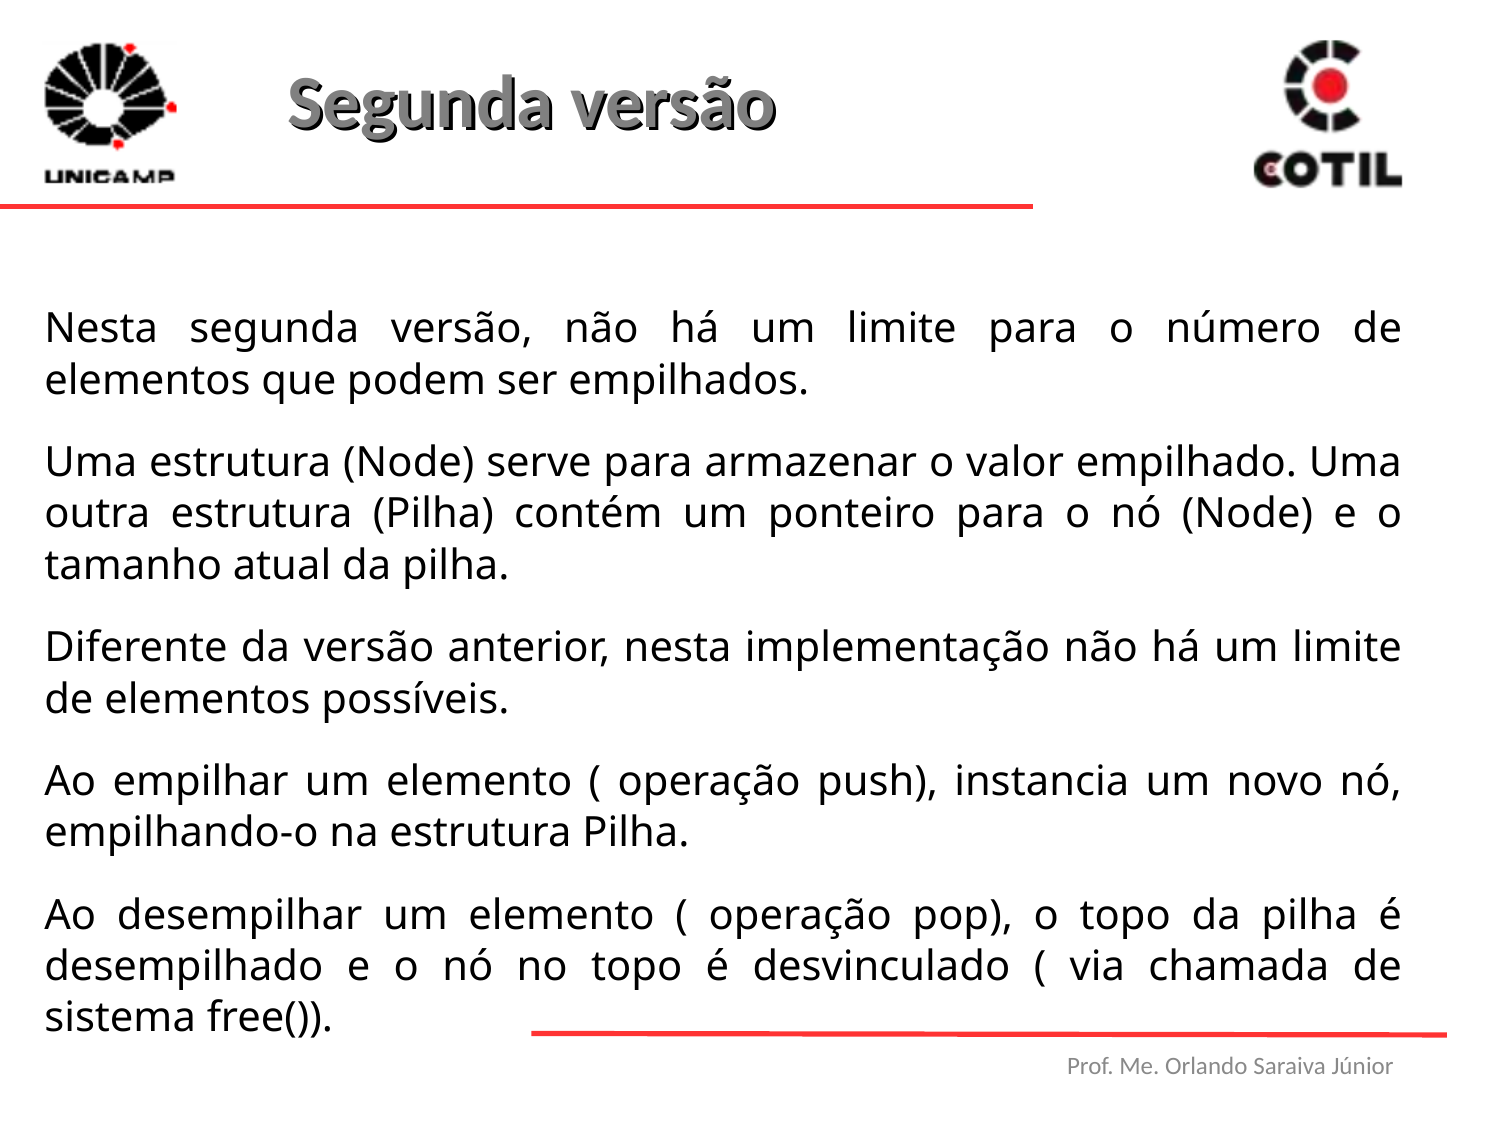

# Segunda versão
Nesta segunda versão, não há um limite para o número de elementos que podem ser empilhados.
Uma estrutura (Node) serve para armazenar o valor empilhado. Uma outra estrutura (Pilha) contém um ponteiro para o nó (Node) e o tamanho atual da pilha.
Diferente da versão anterior, nesta implementação não há um limite de elementos possíveis.
Ao empilhar um elemento ( operação push), instancia um novo nó, empilhando-o na estrutura Pilha.
Ao desempilhar um elemento ( operação pop), o topo da pilha é desempilhado e o nó no topo é desvinculado ( via chamada de sistema free()).